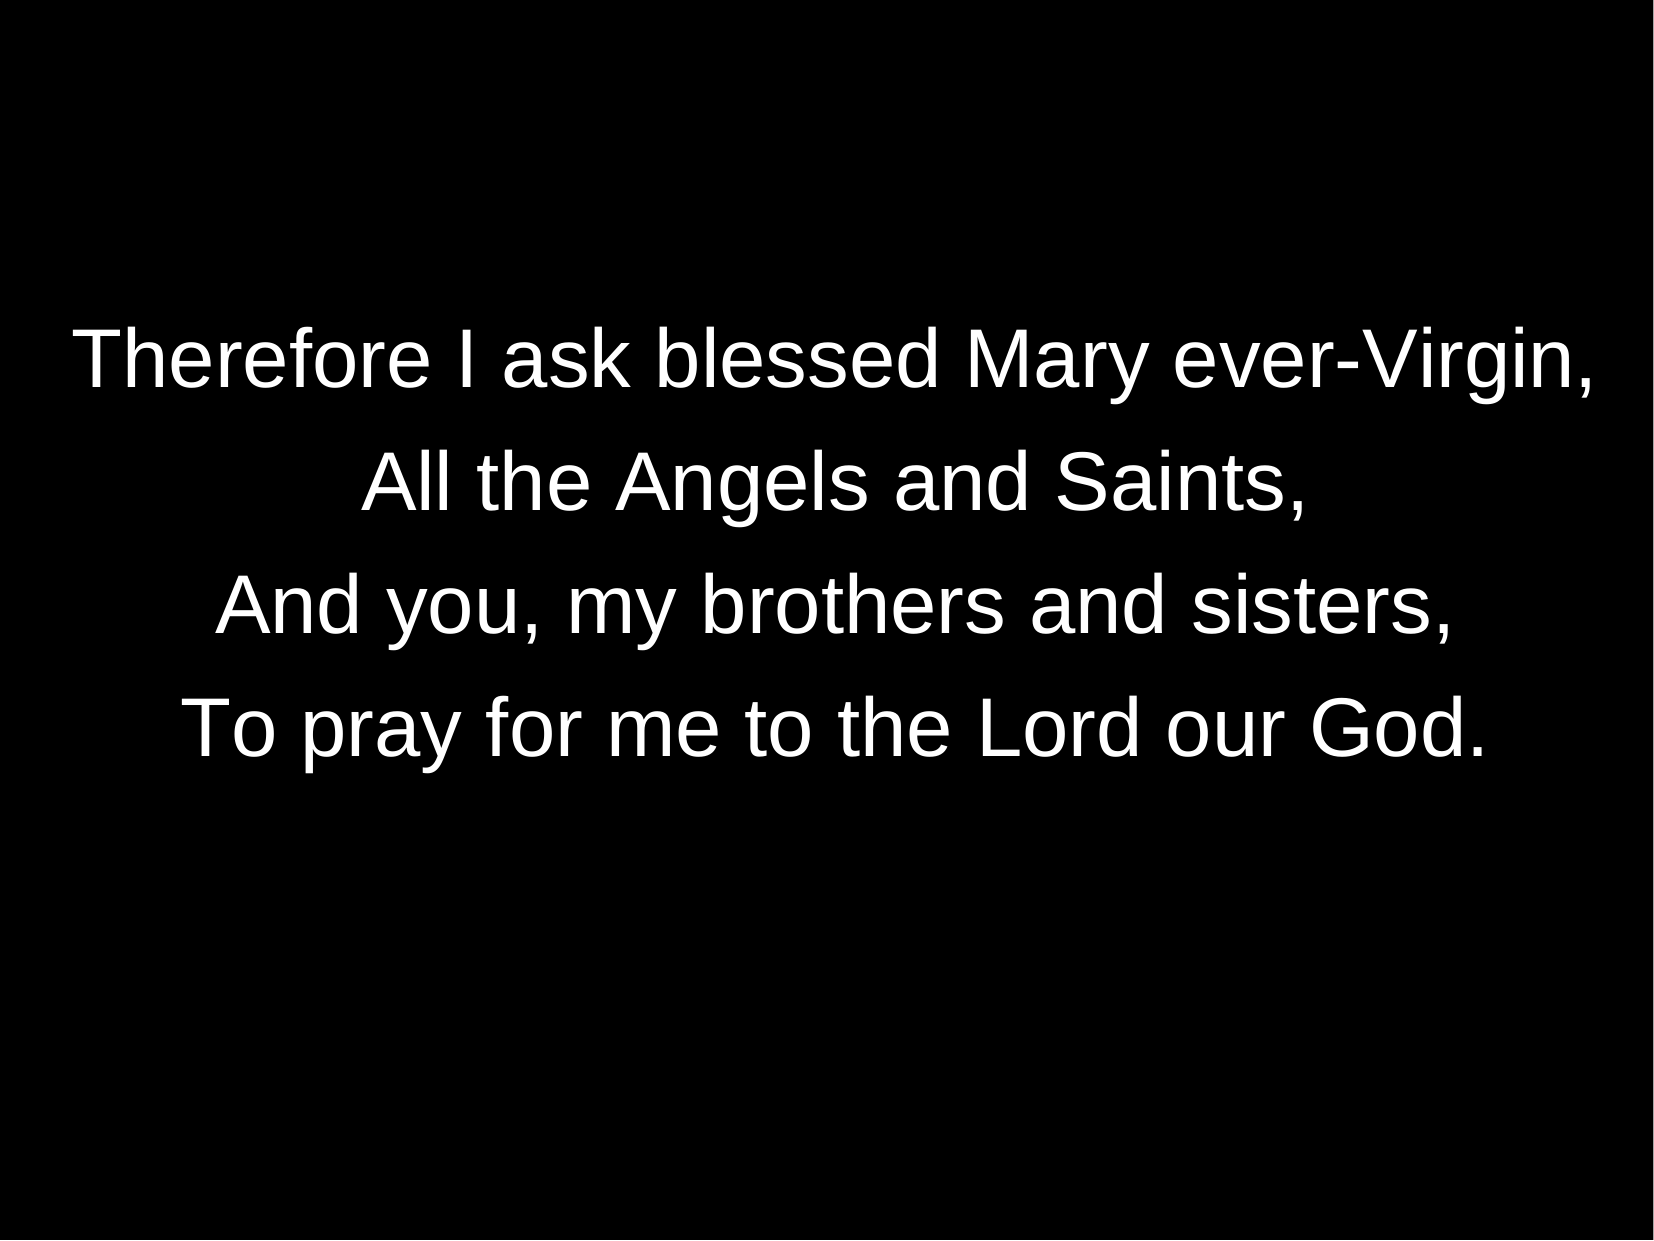

#
Therefore I ask blessed Mary ever-Virgin,
All the Angels and Saints,
And you, my brothers and sisters,
To pray for me to the Lord our God.